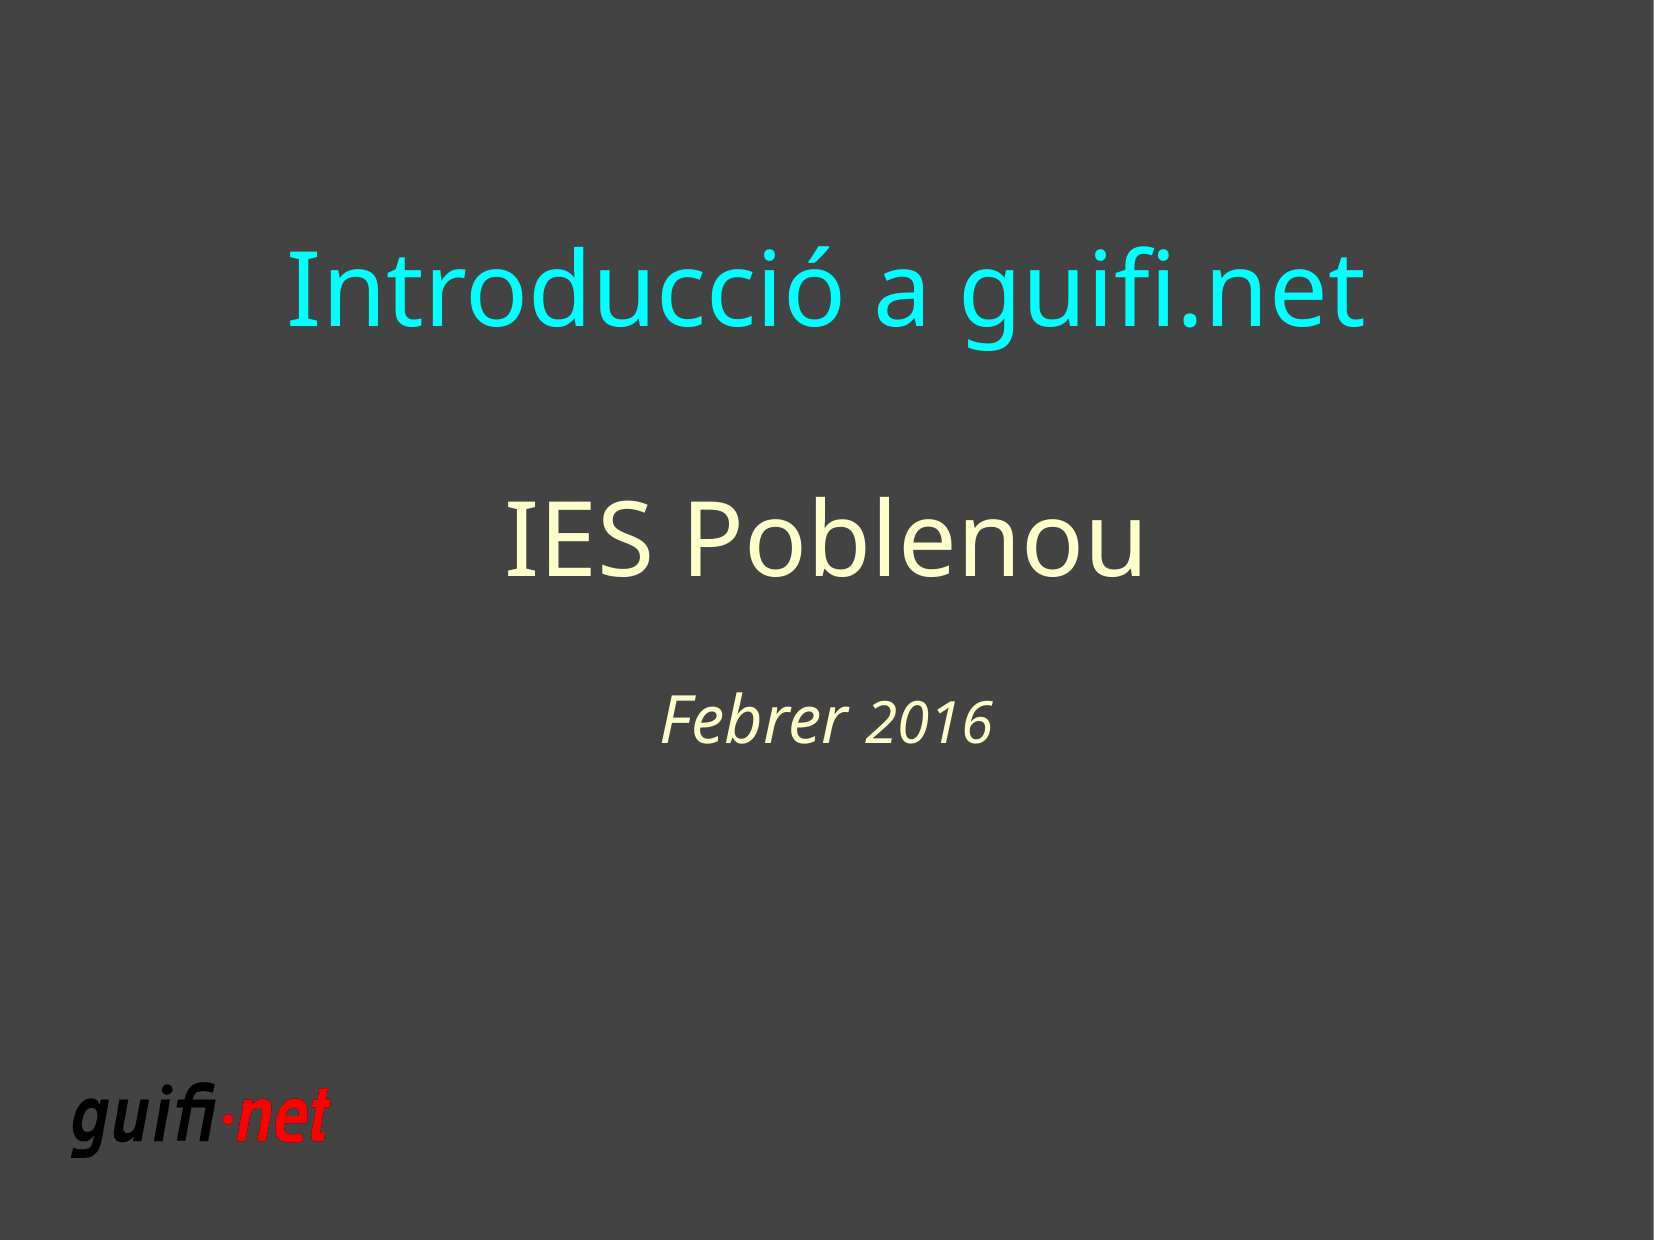

# Introducció a guifi.net IES Poblenou Febrer 2016